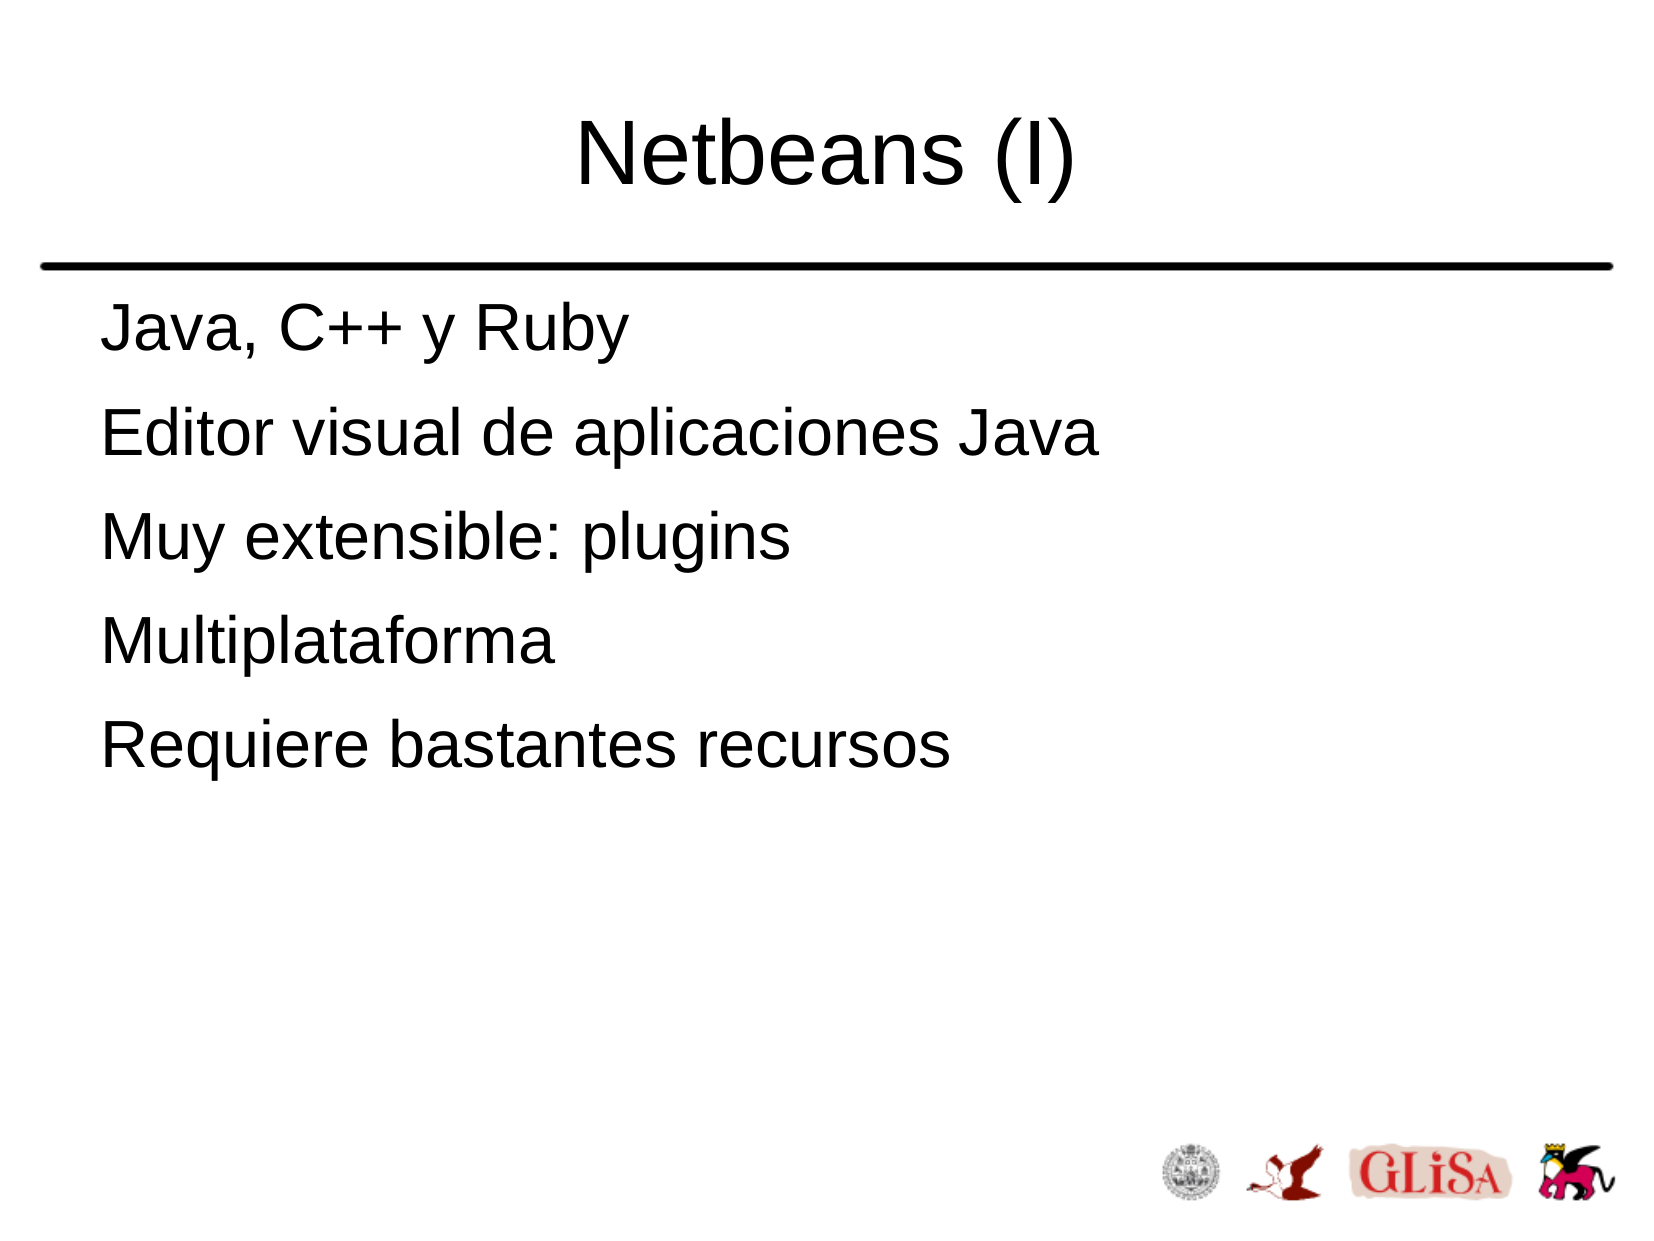

# Netbeans (I)
Java, C++ y Ruby
Editor visual de aplicaciones Java
Muy extensible: plugins
Multiplataforma
Requiere bastantes recursos